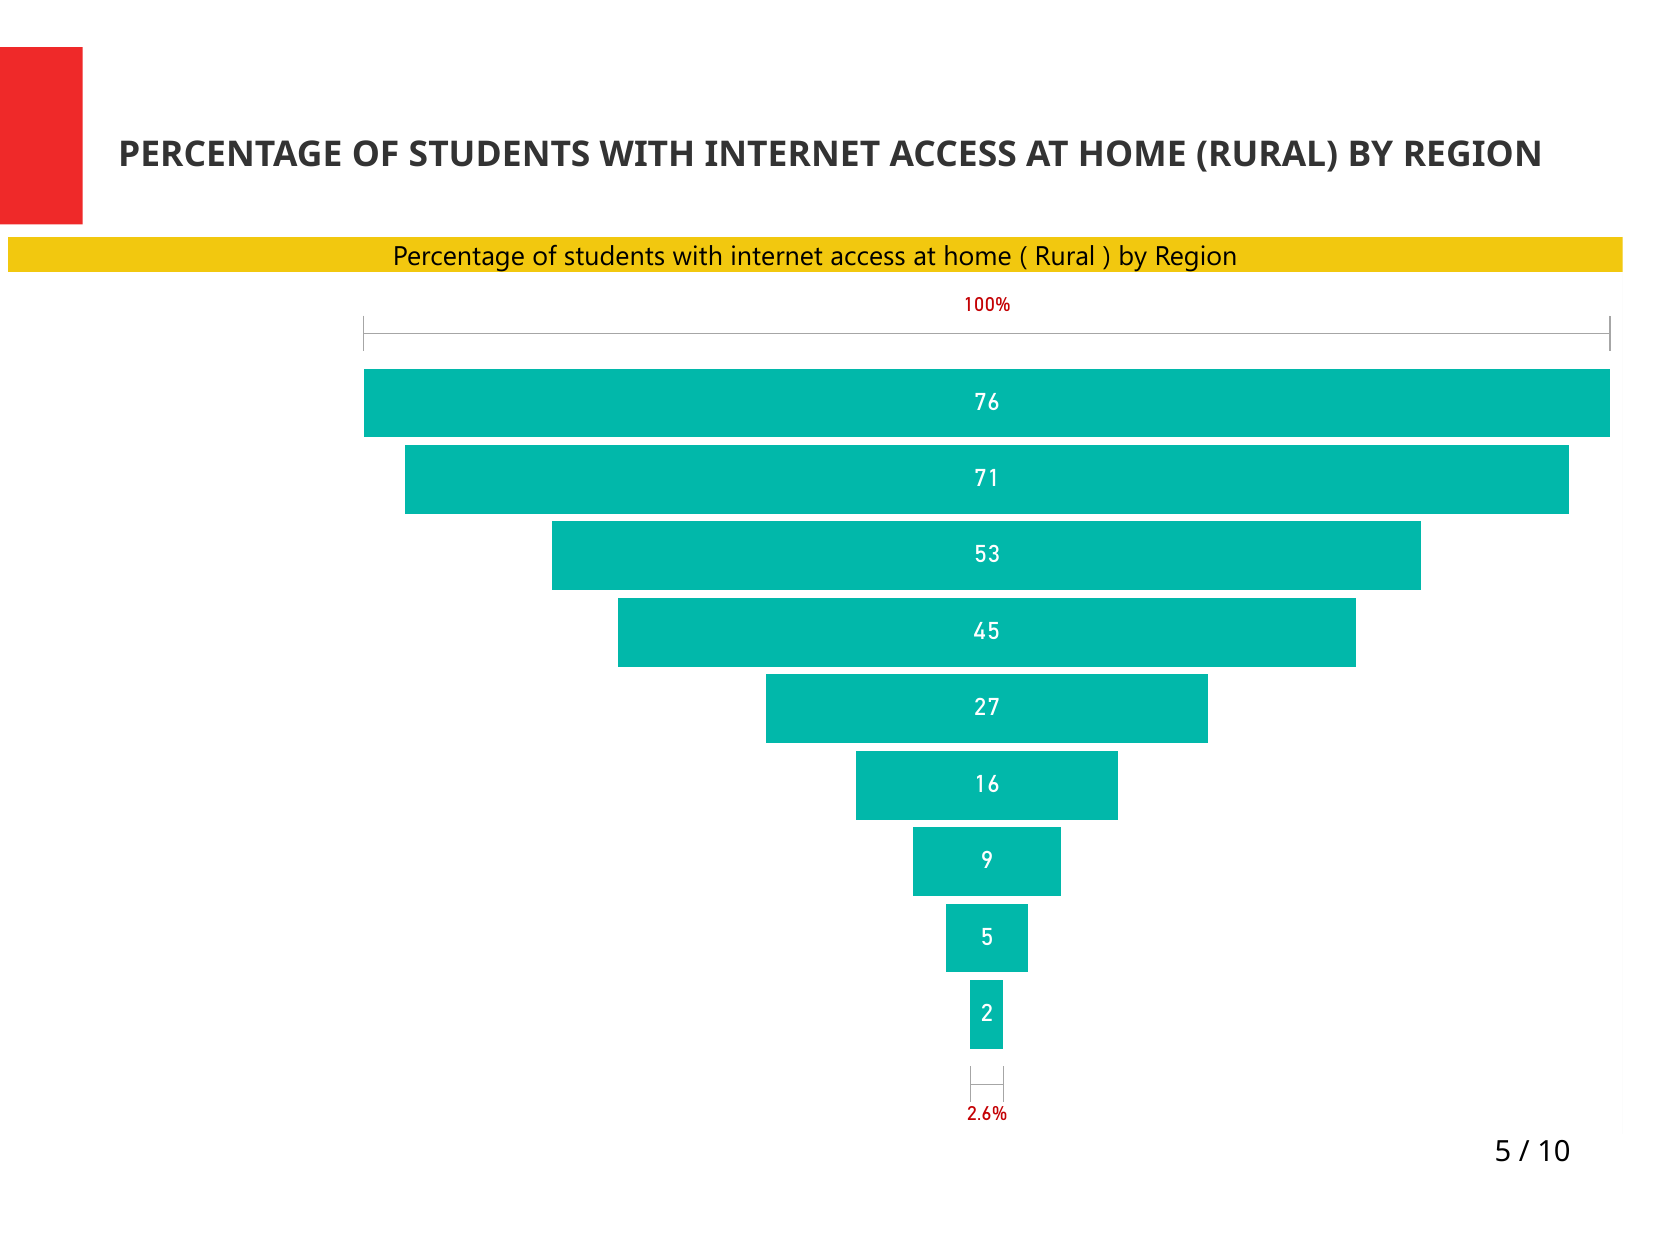

# PERCENTAGE OF STUDENTS WITH INTERNET ACCESS AT HOME (RURAL) BY REGION
5